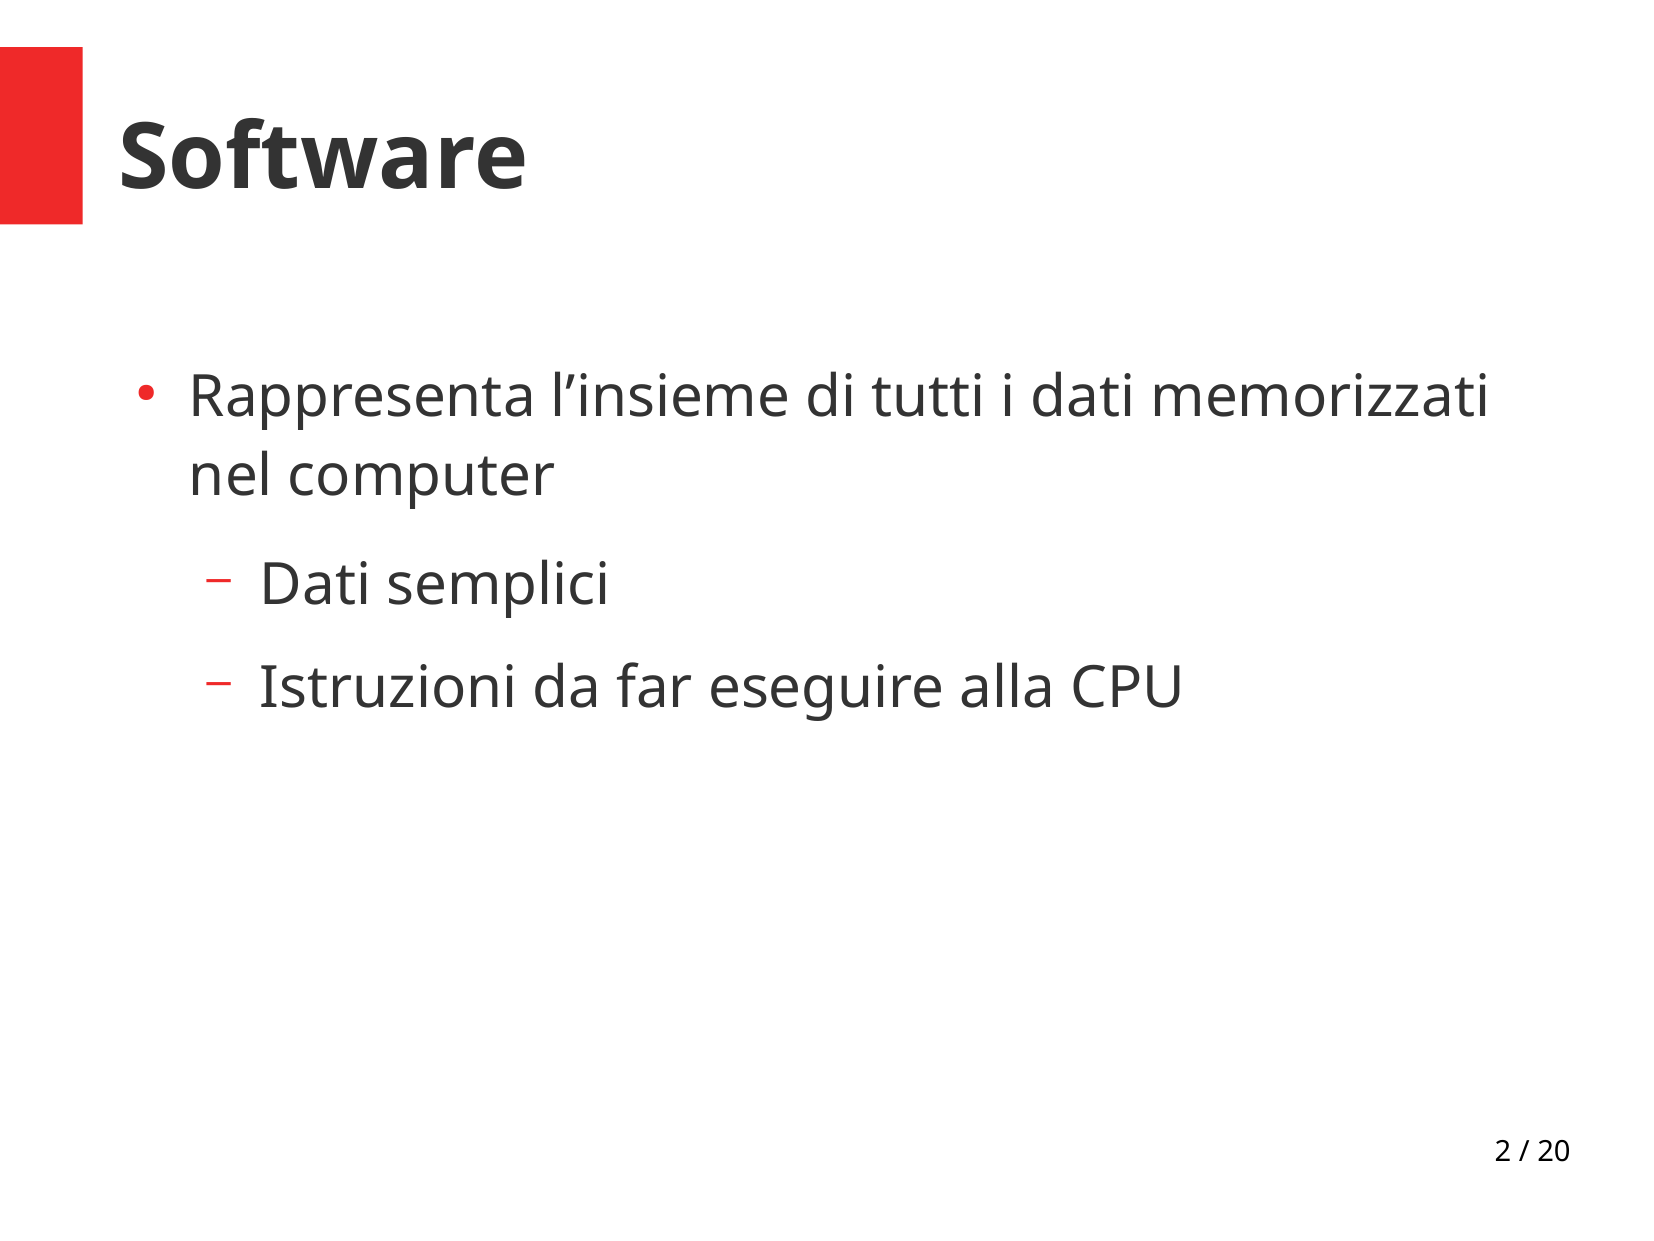

# Software
Rappresenta l’insieme di tutti i dati memorizzati nel computer
Dati semplici
Istruzioni da far eseguire alla CPU
2